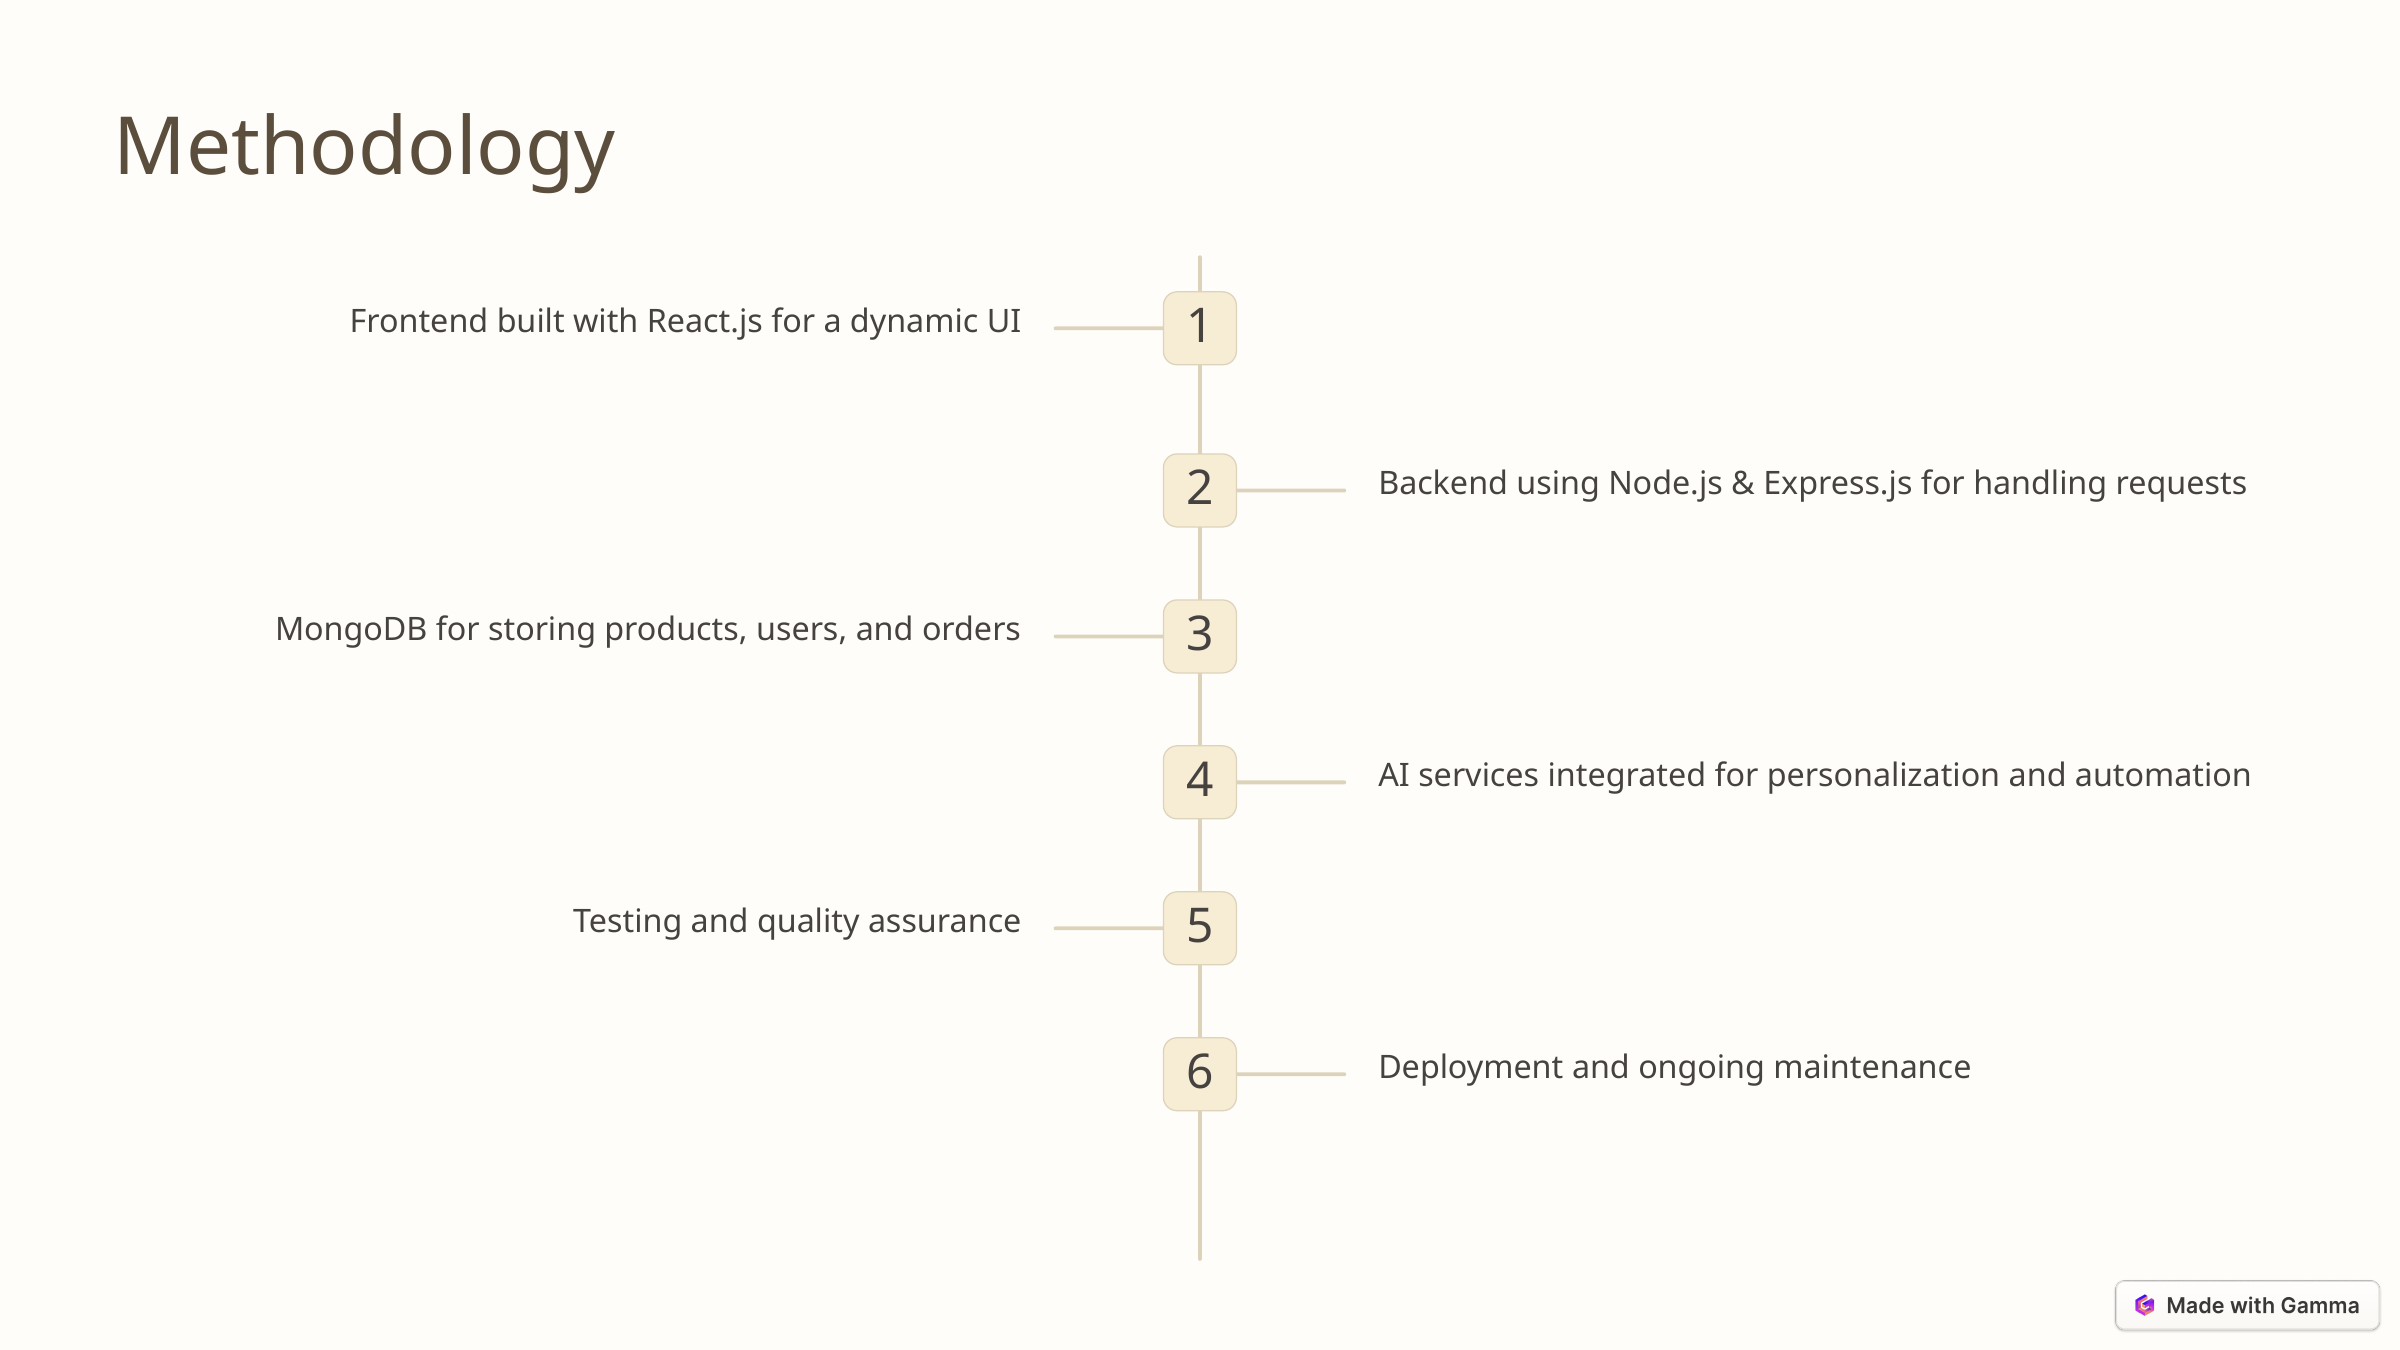

Methodology
Frontend built with React.js for a dynamic UI
1
Backend using Node.js & Express.js for handling requests
2
MongoDB for storing products, users, and orders
3
AI services integrated for personalization and automation
4
Testing and quality assurance
5
Deployment and ongoing maintenance
6